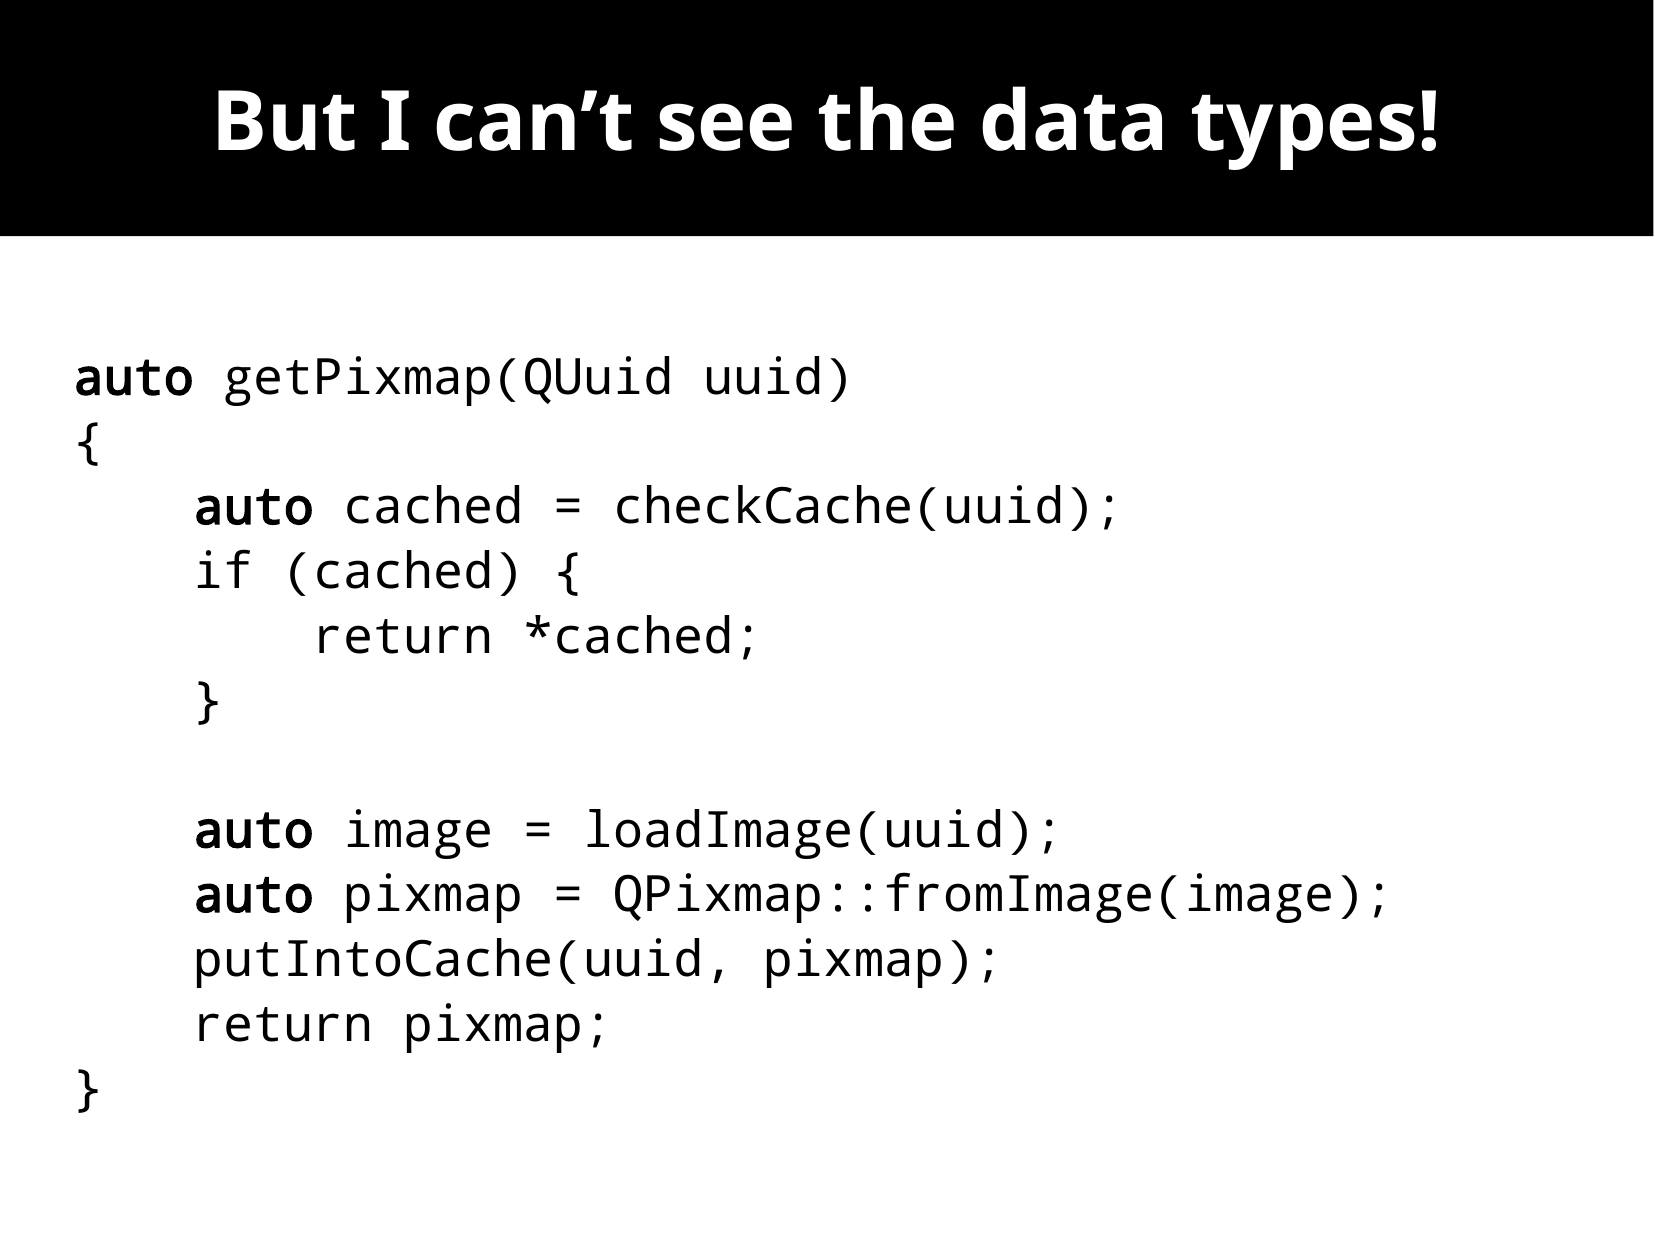

# But I can’t see the data types!
auto getPixmap(QUuid uuid)
{
 auto cached = checkCache(uuid);
 if (cached) {
 return *cached;
 }
 auto image = loadImage(uuid);
 auto pixmap = QPixmap::fromImage(image);
 putIntoCache(uuid, pixmap);
 return pixmap;
}